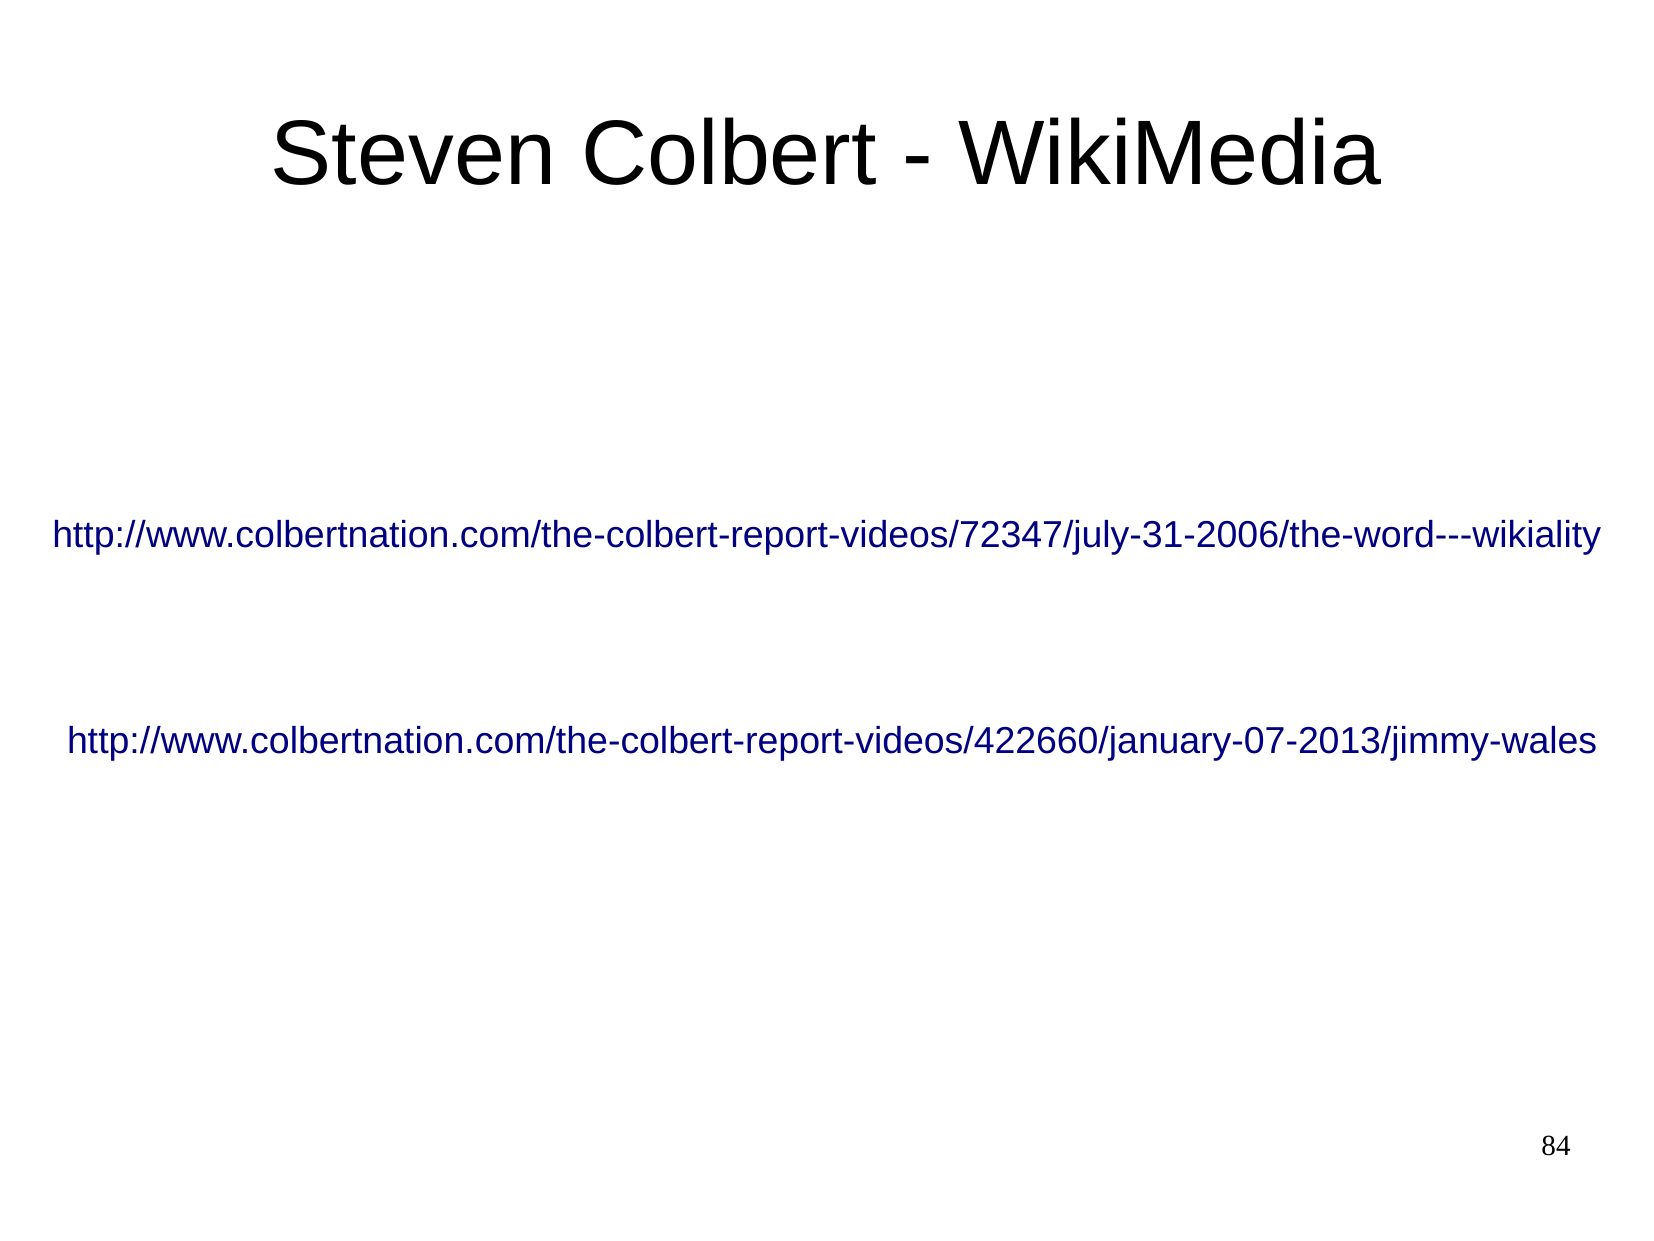

# Steven Colbert - WikiMedia
http://www.colbertnation.com/the-colbert-report-videos/72347/july-31-2006/the-word---wikiality
http://www.colbertnation.com/the-colbert-report-videos/422660/january-07-2013/jimmy-wales
84